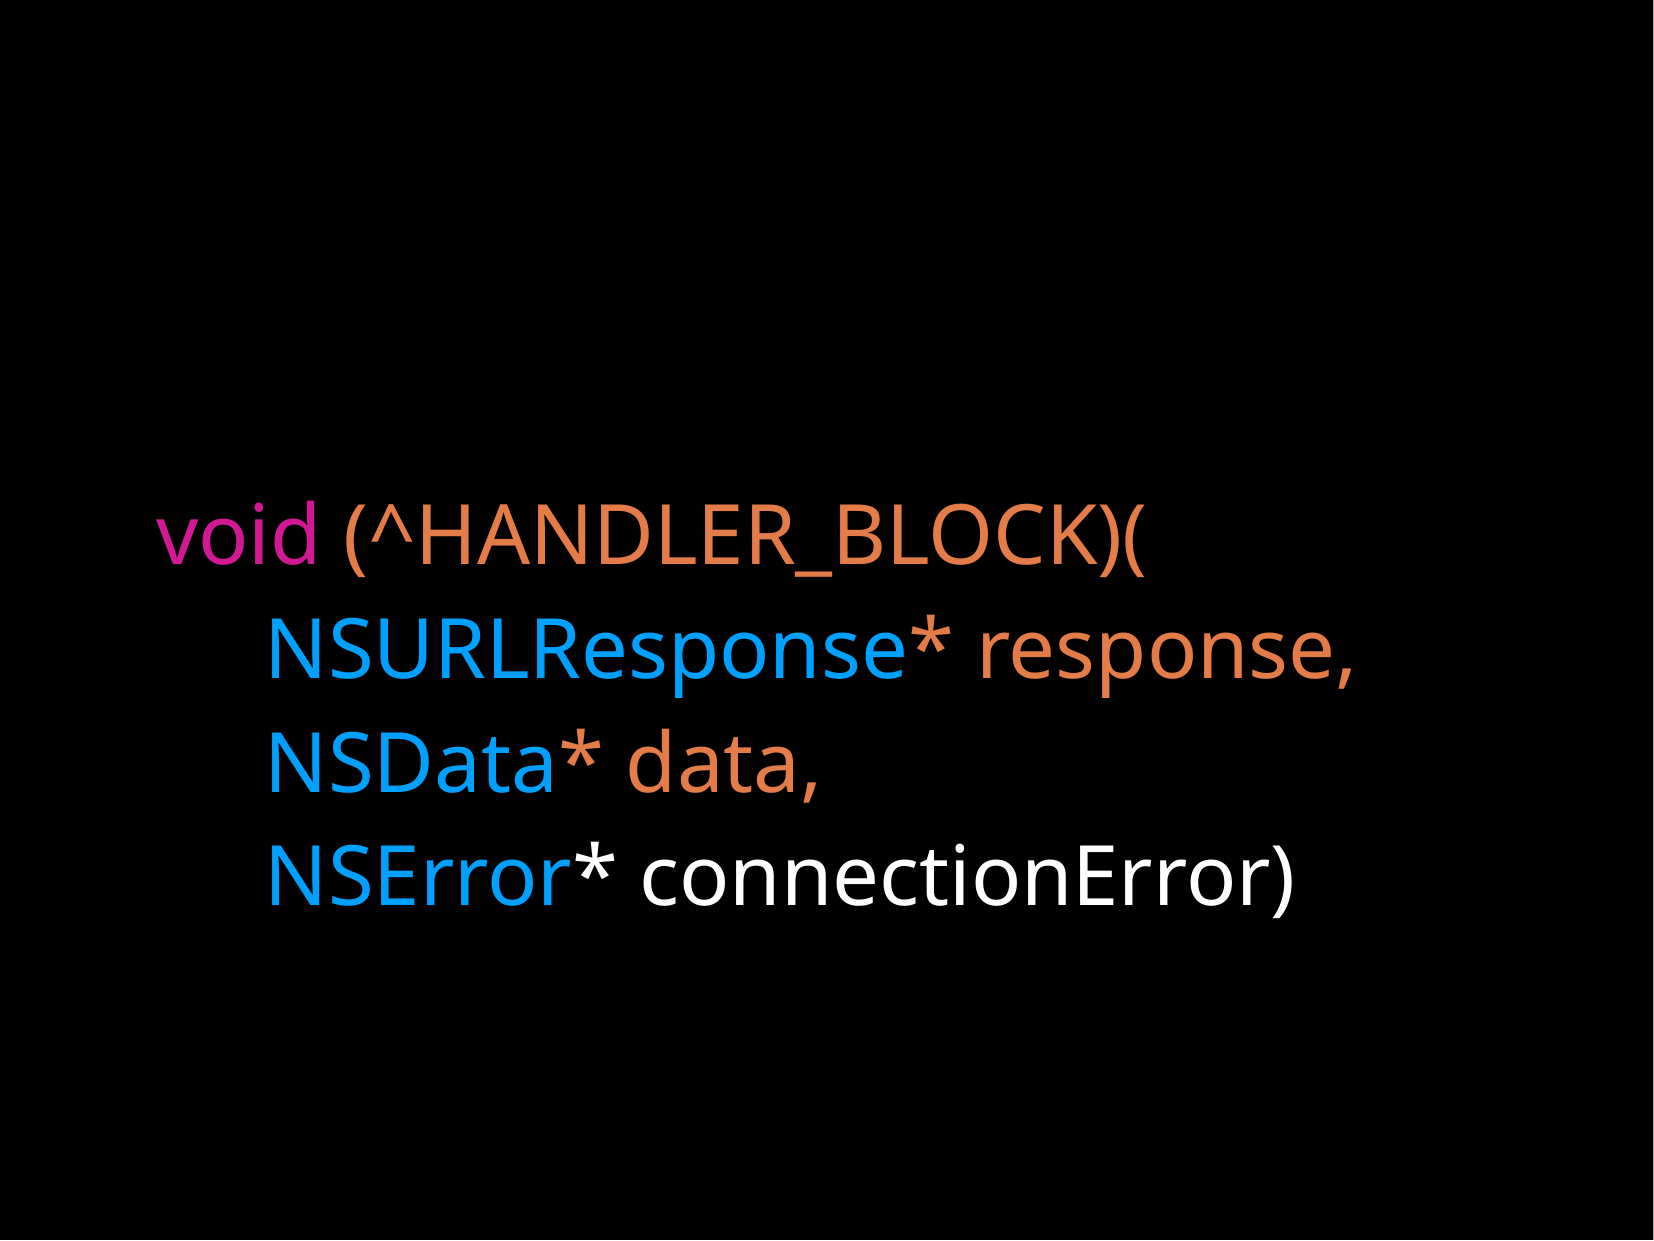

void (^HANDLER_BLOCK)(
 NSURLResponse* response,
 NSData* data,
 NSError* connectionError)